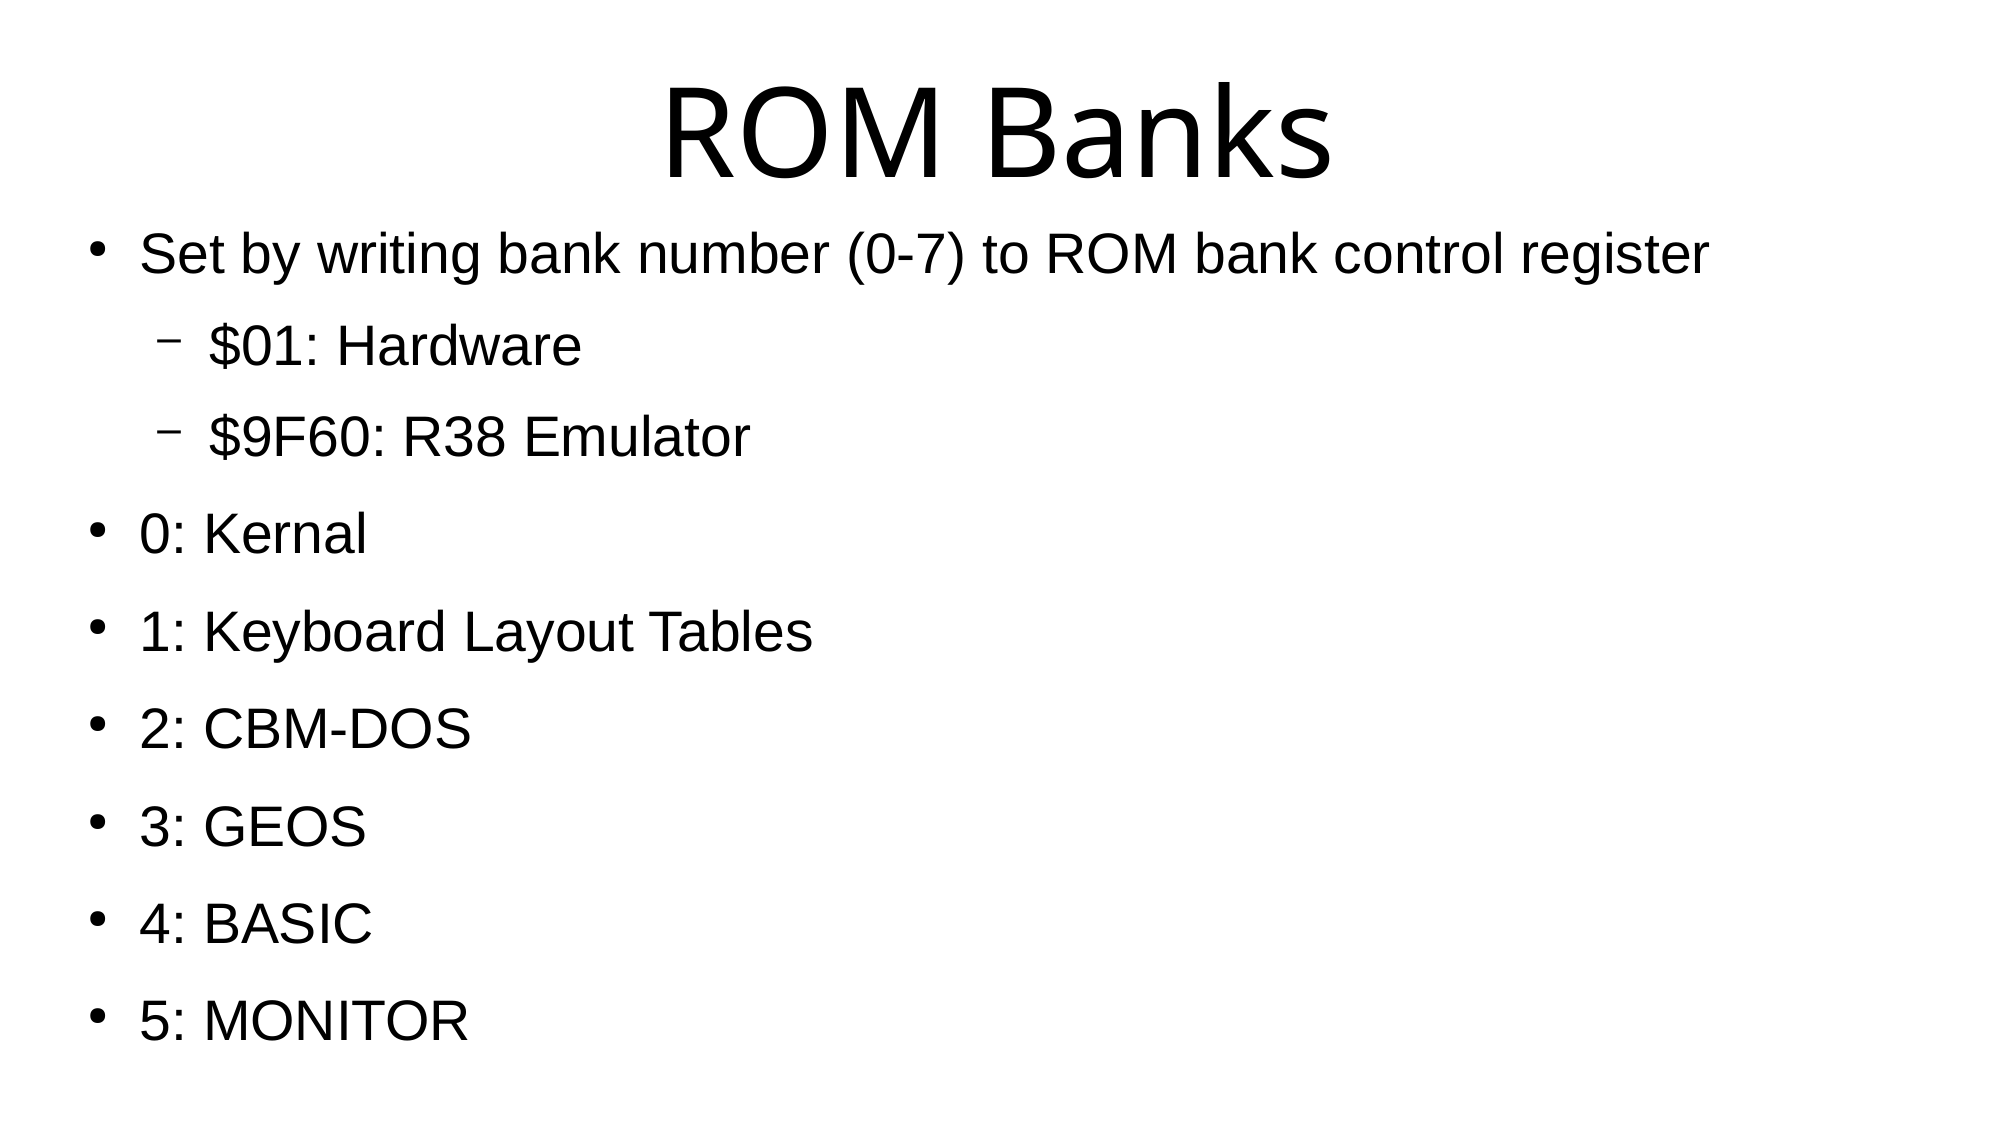

ROM Banks
# Set by writing bank number (0-7) to ROM bank control register
$01: Hardware
$9F60: R38 Emulator
0: Kernal
1: Keyboard Layout Tables
2: CBM-DOS
3: GEOS
4: BASIC
5: MONITOR